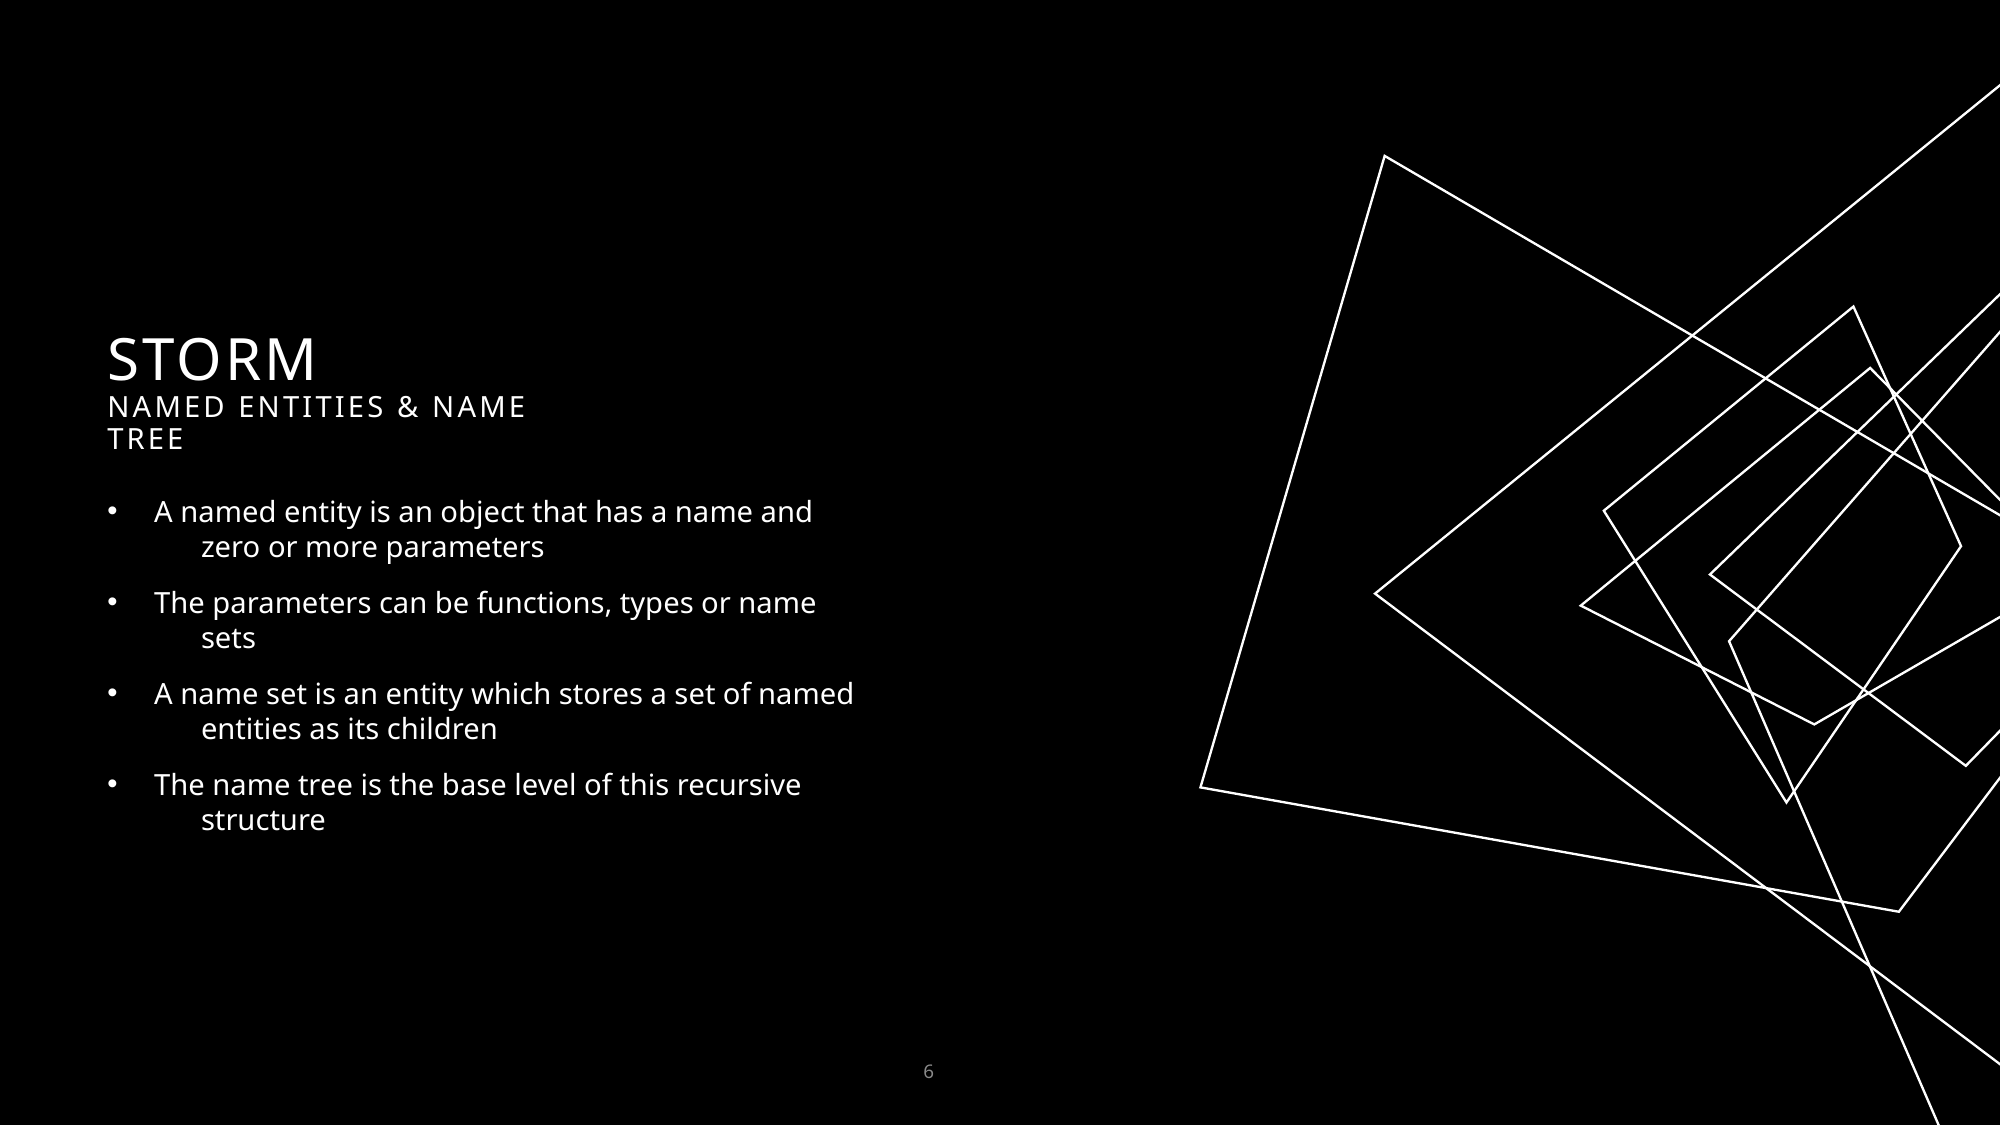

# Storm Named Entities & Name tree
A named entity is an object that has a name and zero or more parameters
The parameters can be functions, types or name sets
A name set is an entity which stores a set of named entities as its children
The name tree is the base level of this recursive structure